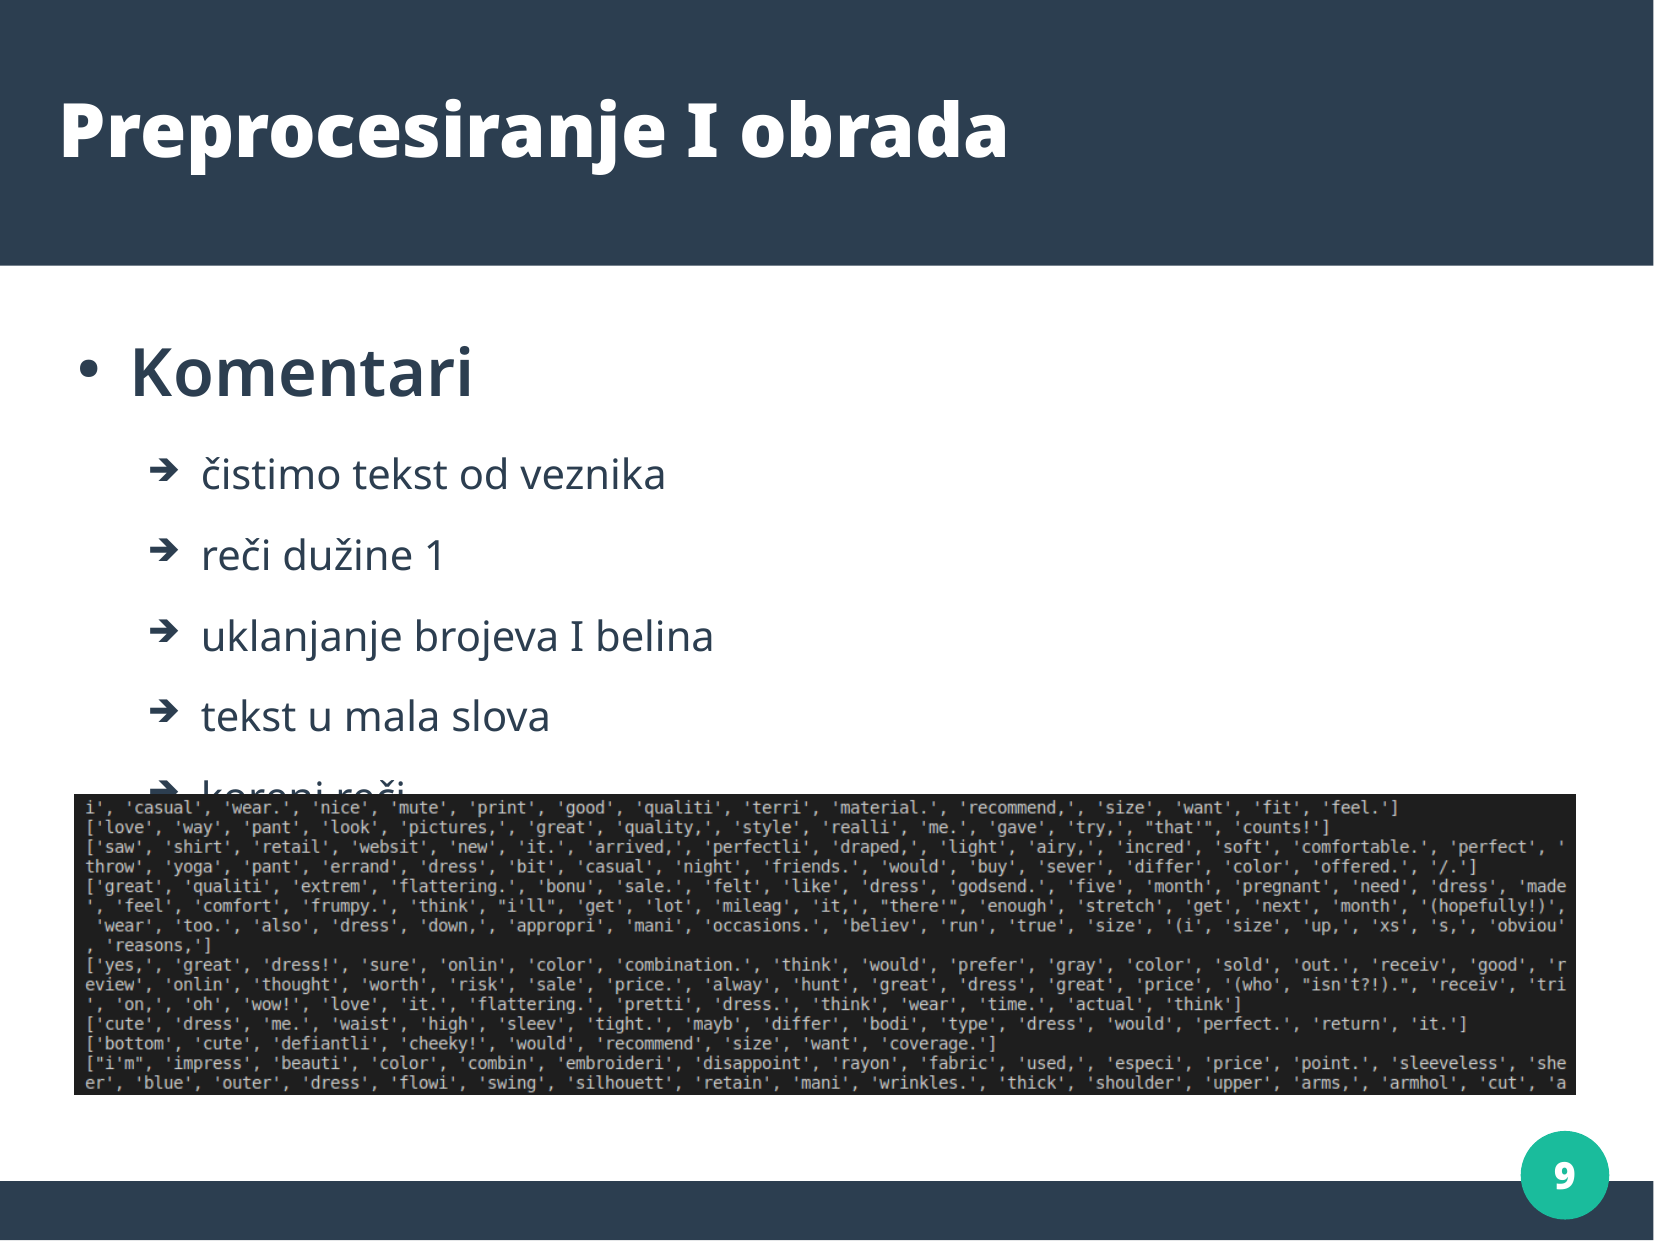

# Preprocesiranje I obrada
Komentari
čistimo tekst od veznika
reči dužine 1
uklanjanje brojeva I belina
tekst u mala slova
koreni reči
9